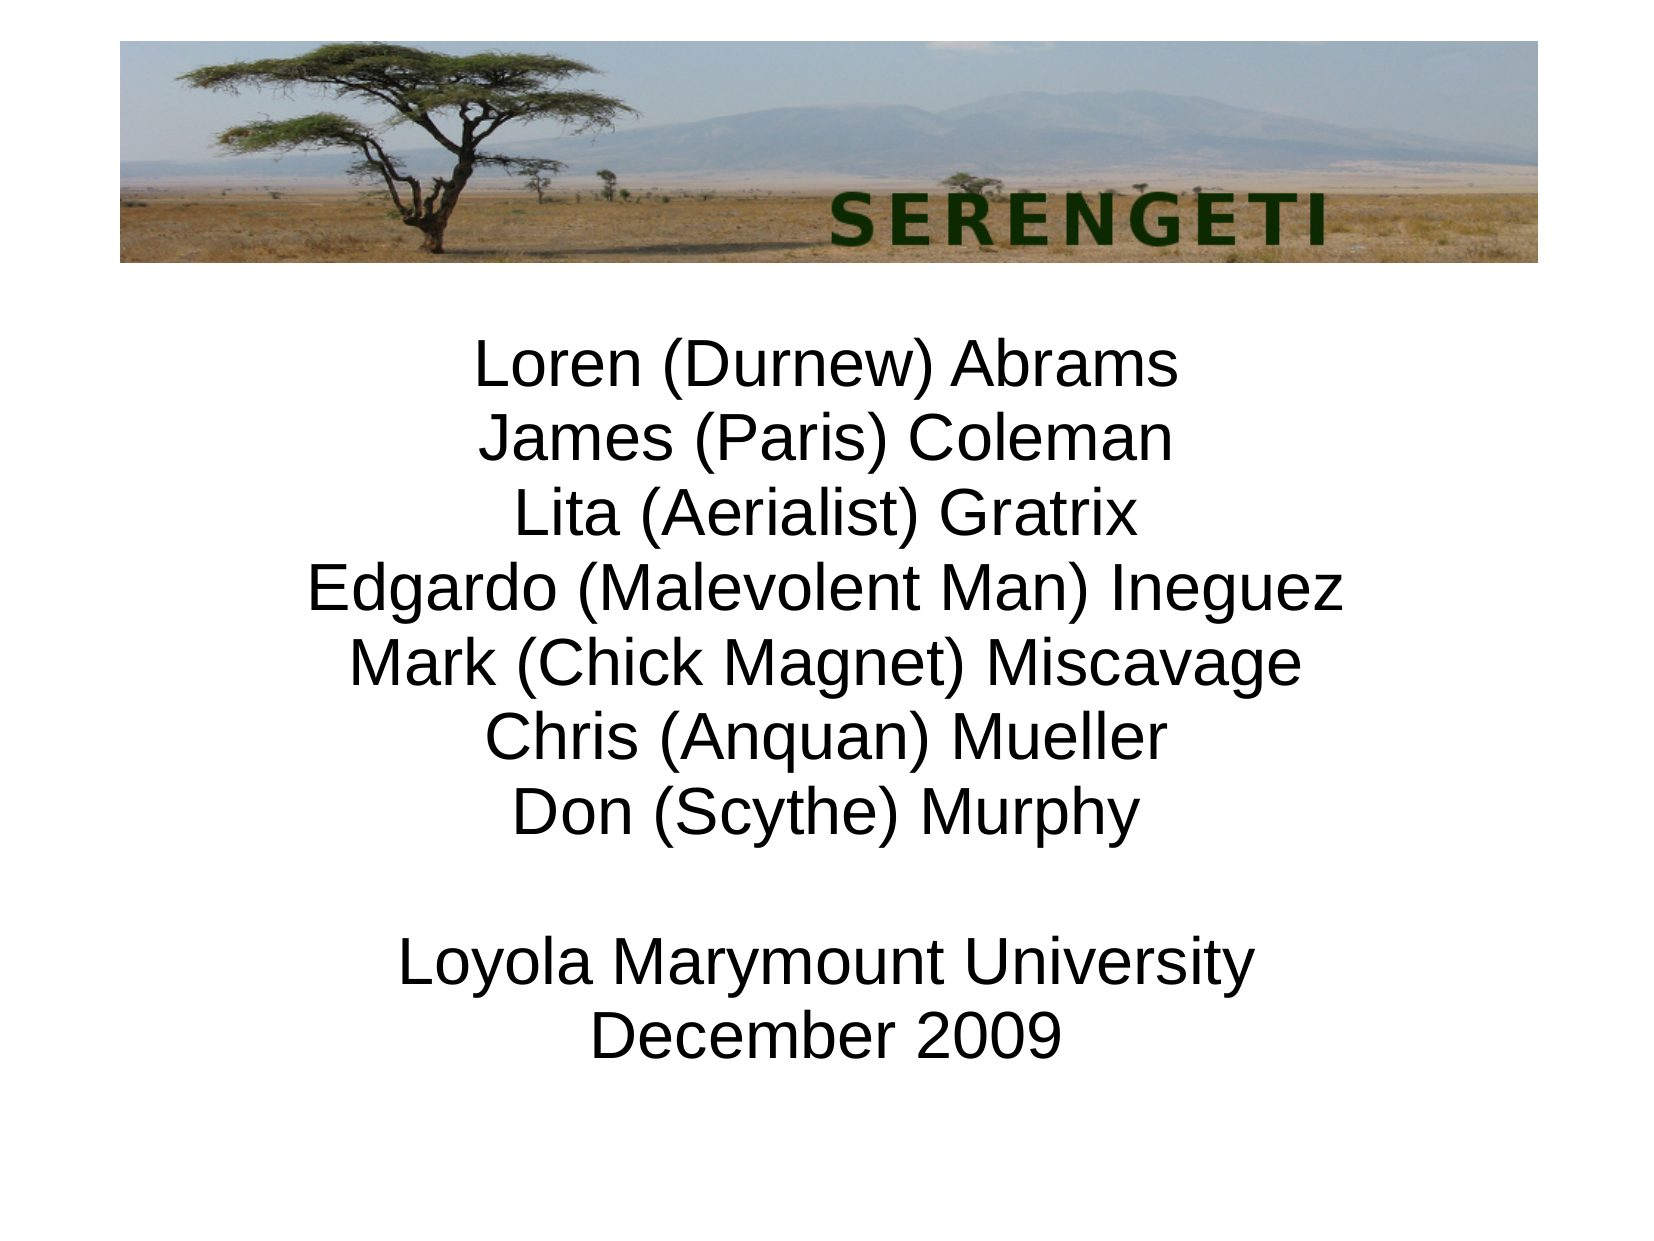

# Loren (Durnew) Abrams
James (Paris) Coleman
Lita (Aerialist) Gratrix
Edgardo (Malevolent Man) Ineguez
Mark (Chick Magnet) Miscavage
Chris (Anquan) Mueller
Don (Scythe) Murphy
Loyola Marymount University
December 2009